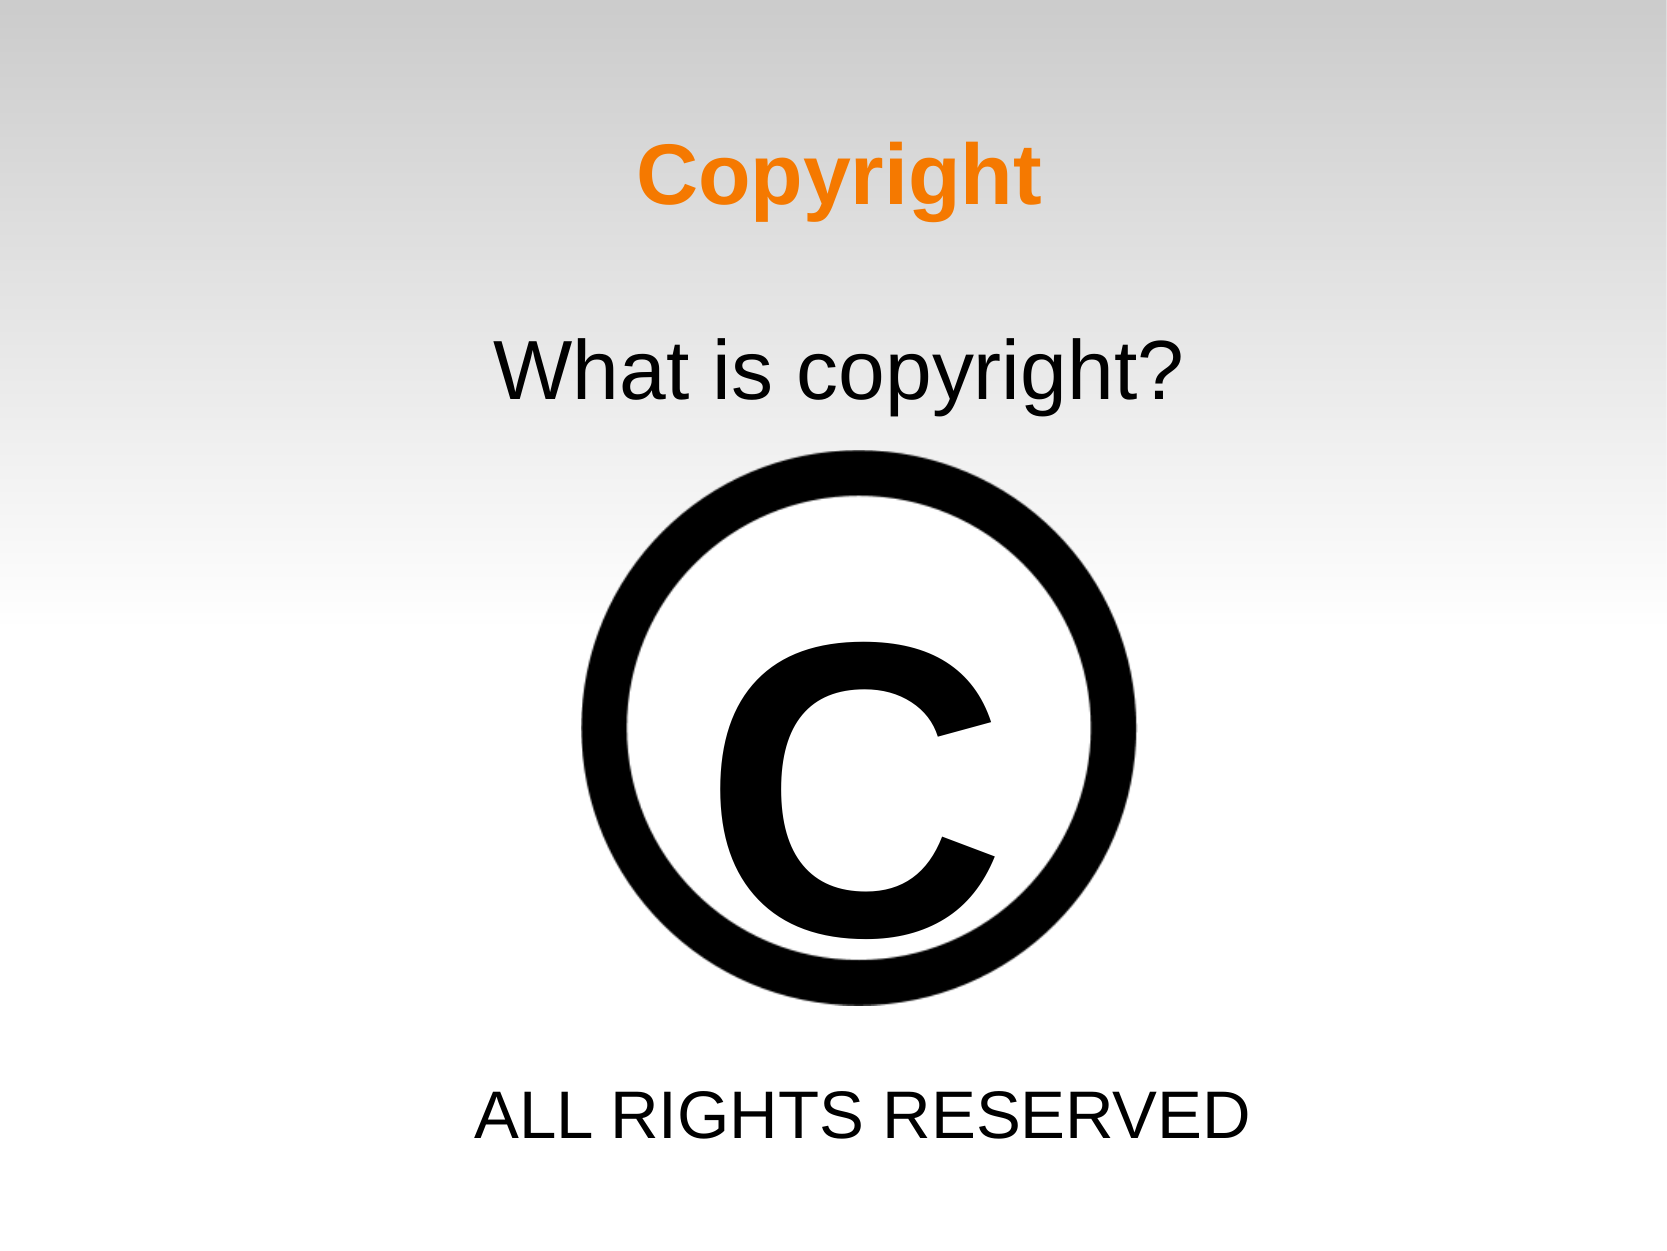

# Copyright
What is copyright?
C
ALL RIGHTS RESERVED